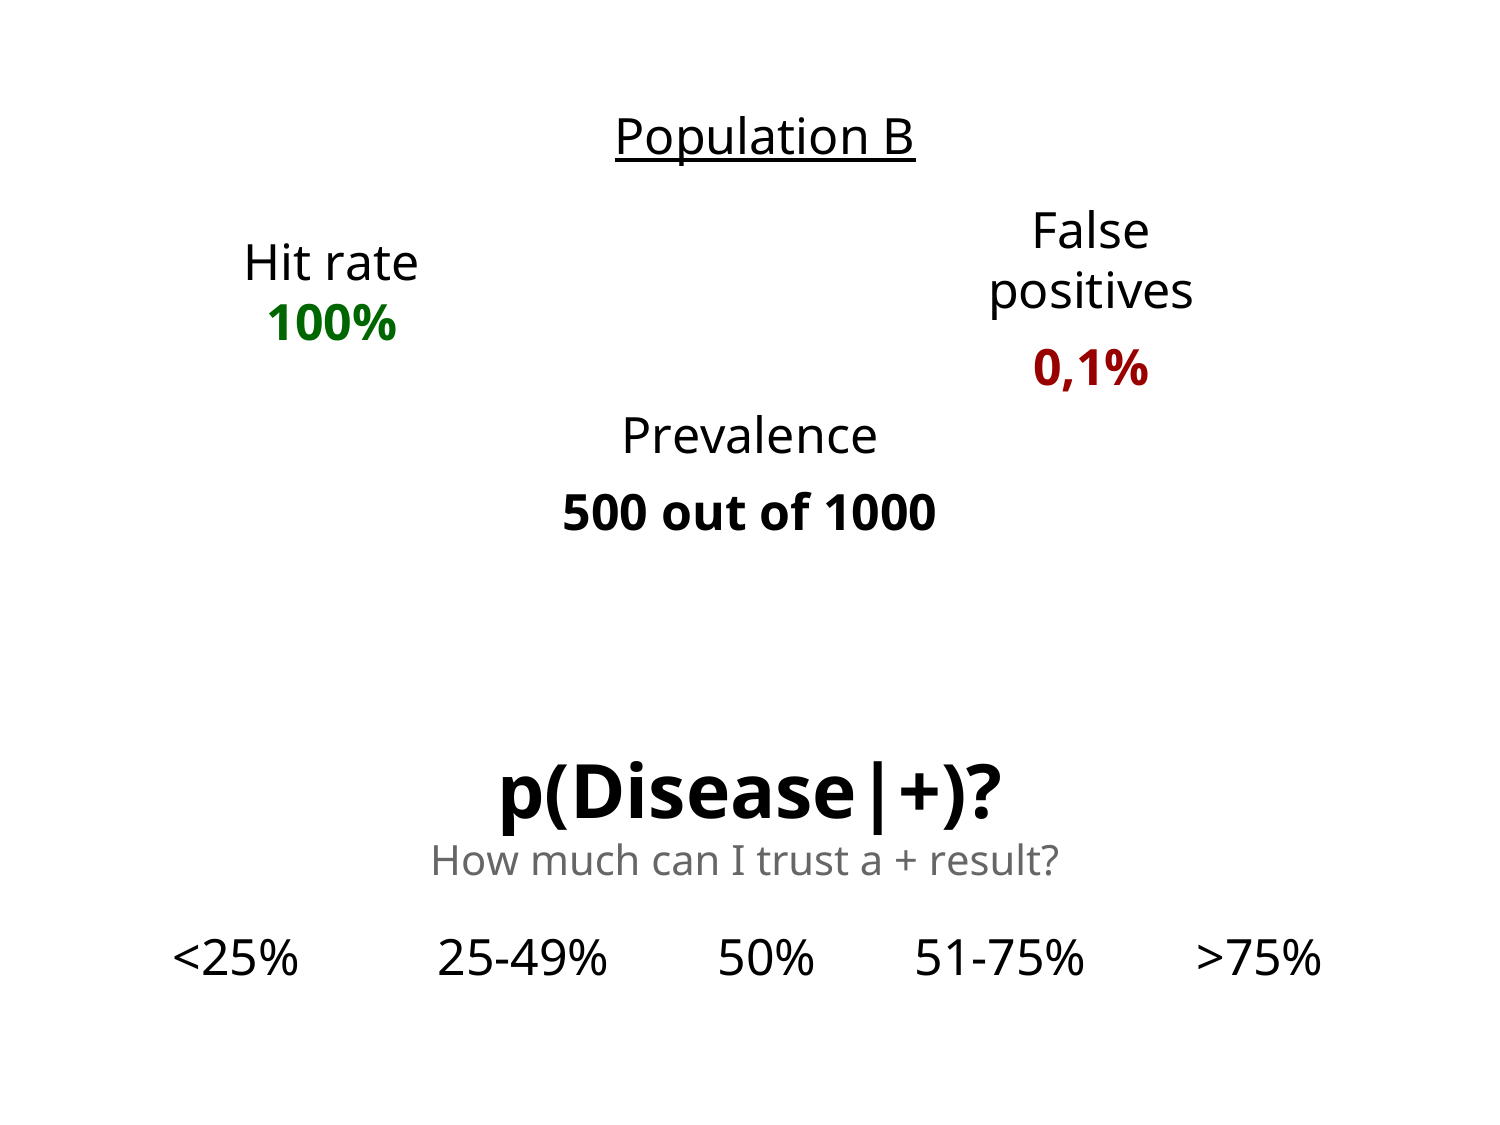

Population B
#
Hit rate 100%
False positives
0,1%
Prevalence
500 out of 1000
p(Disease|+)?
How much can I trust a + result?
<25%
25-49%
51-75%
>75%
50%